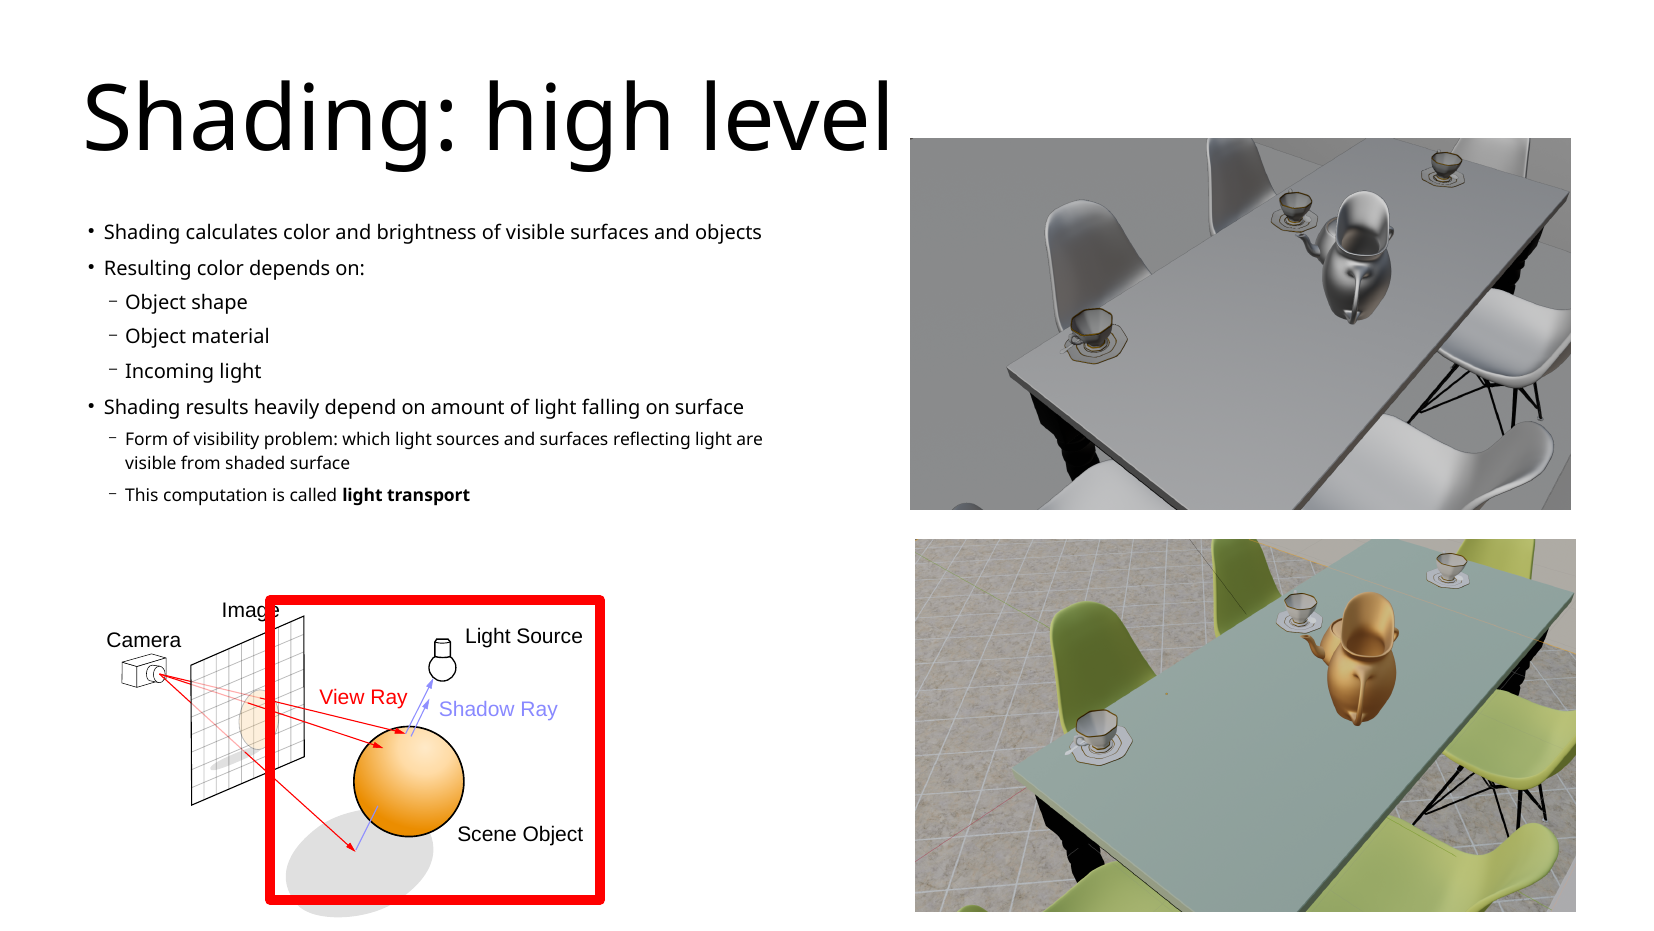

# Shading: high level
Shading calculates color and brightness of visible surfaces and objects
Resulting color depends on:
Object shape
Object material
Incoming light
Shading results heavily depend on amount of light falling on surface
Form of visibility problem: which light sources and surfaces reflecting light are visible from shaded surface
This computation is called light transport